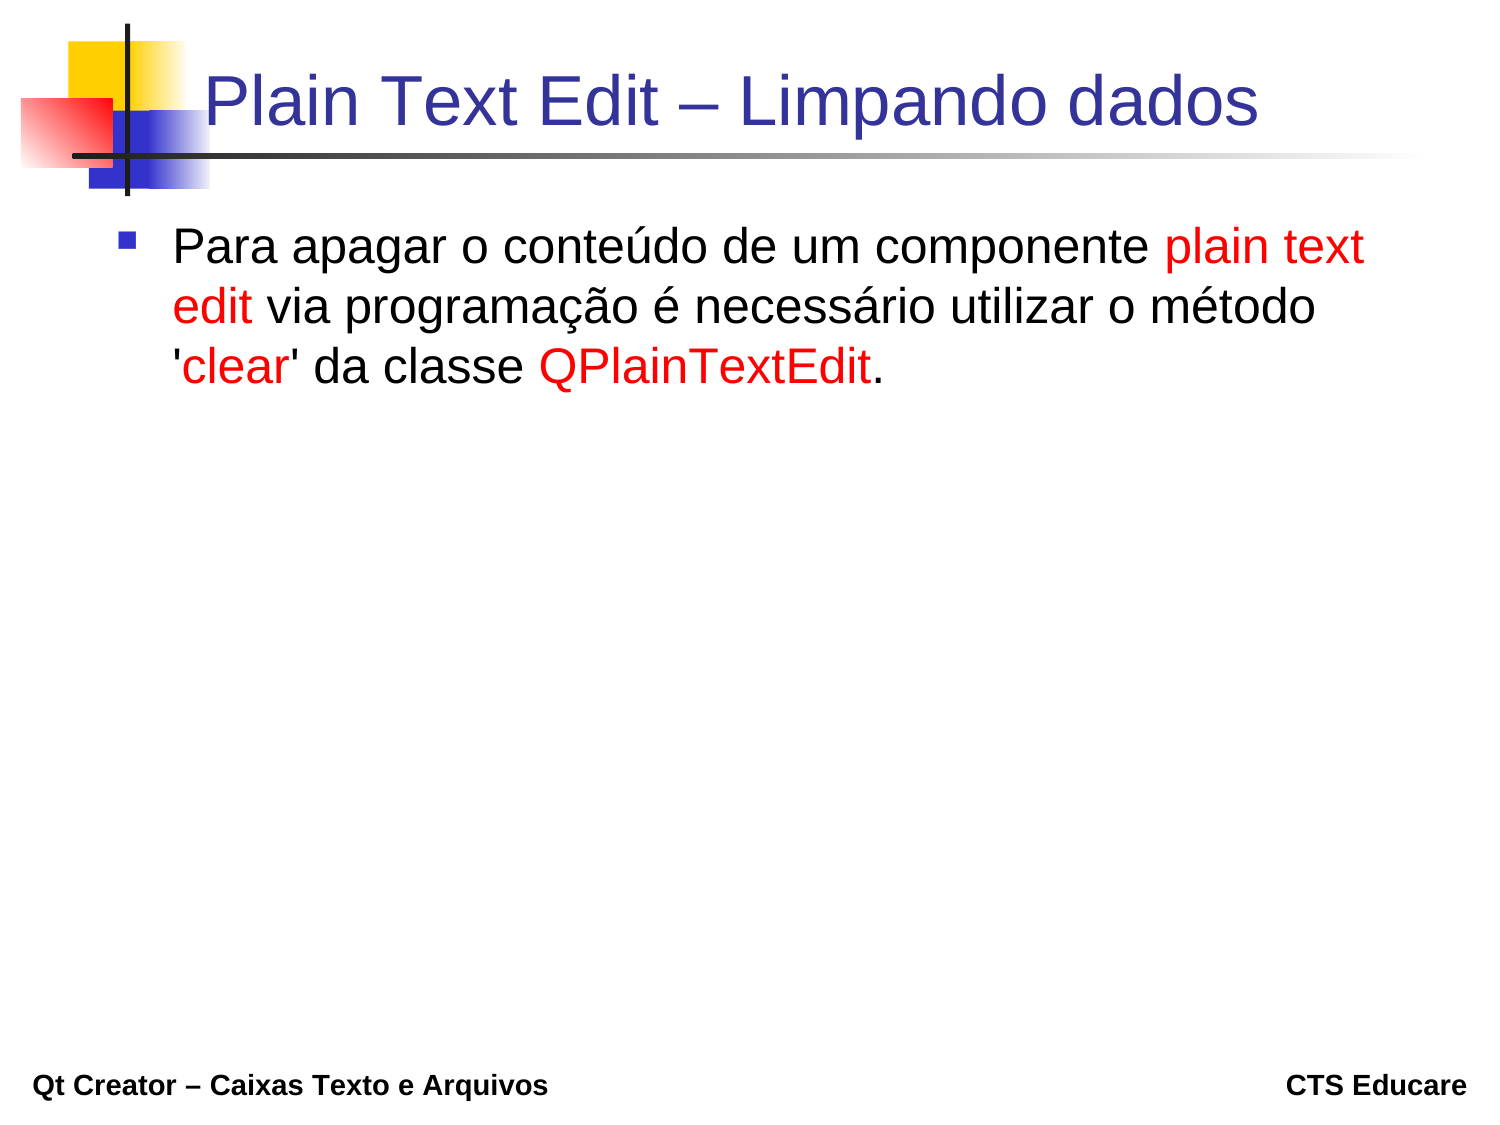

# Plain Text Edit – Limpando dados
Para apagar o conteúdo de um componente plain text edit via programação é necessário utilizar o método 'clear' da classe QPlainTextEdit.